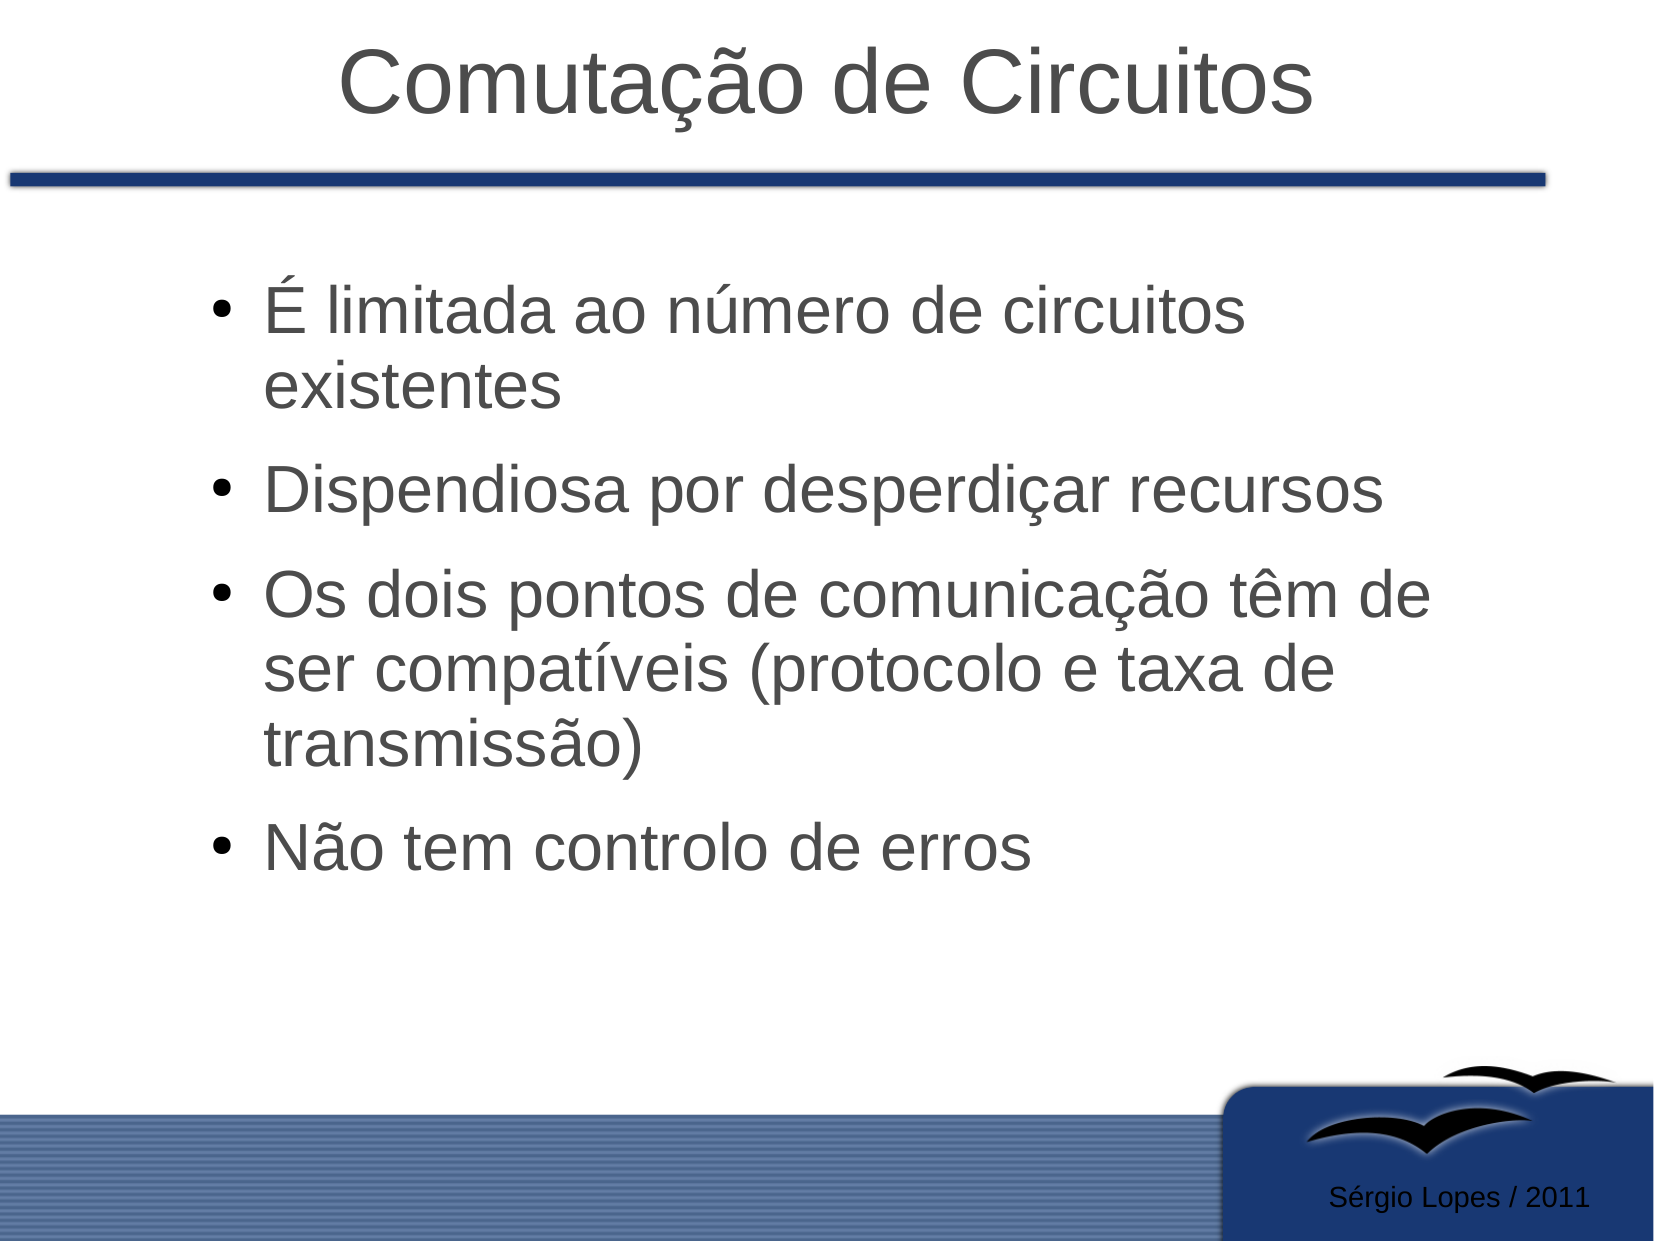

# Comutação de Circuitos
É limitada ao número de circuitos existentes
Dispendiosa por desperdiçar recursos
Os dois pontos de comunicação têm de ser compatíveis (protocolo e taxa de transmissão)
Não tem controlo de erros
Sérgio Lopes / 2011